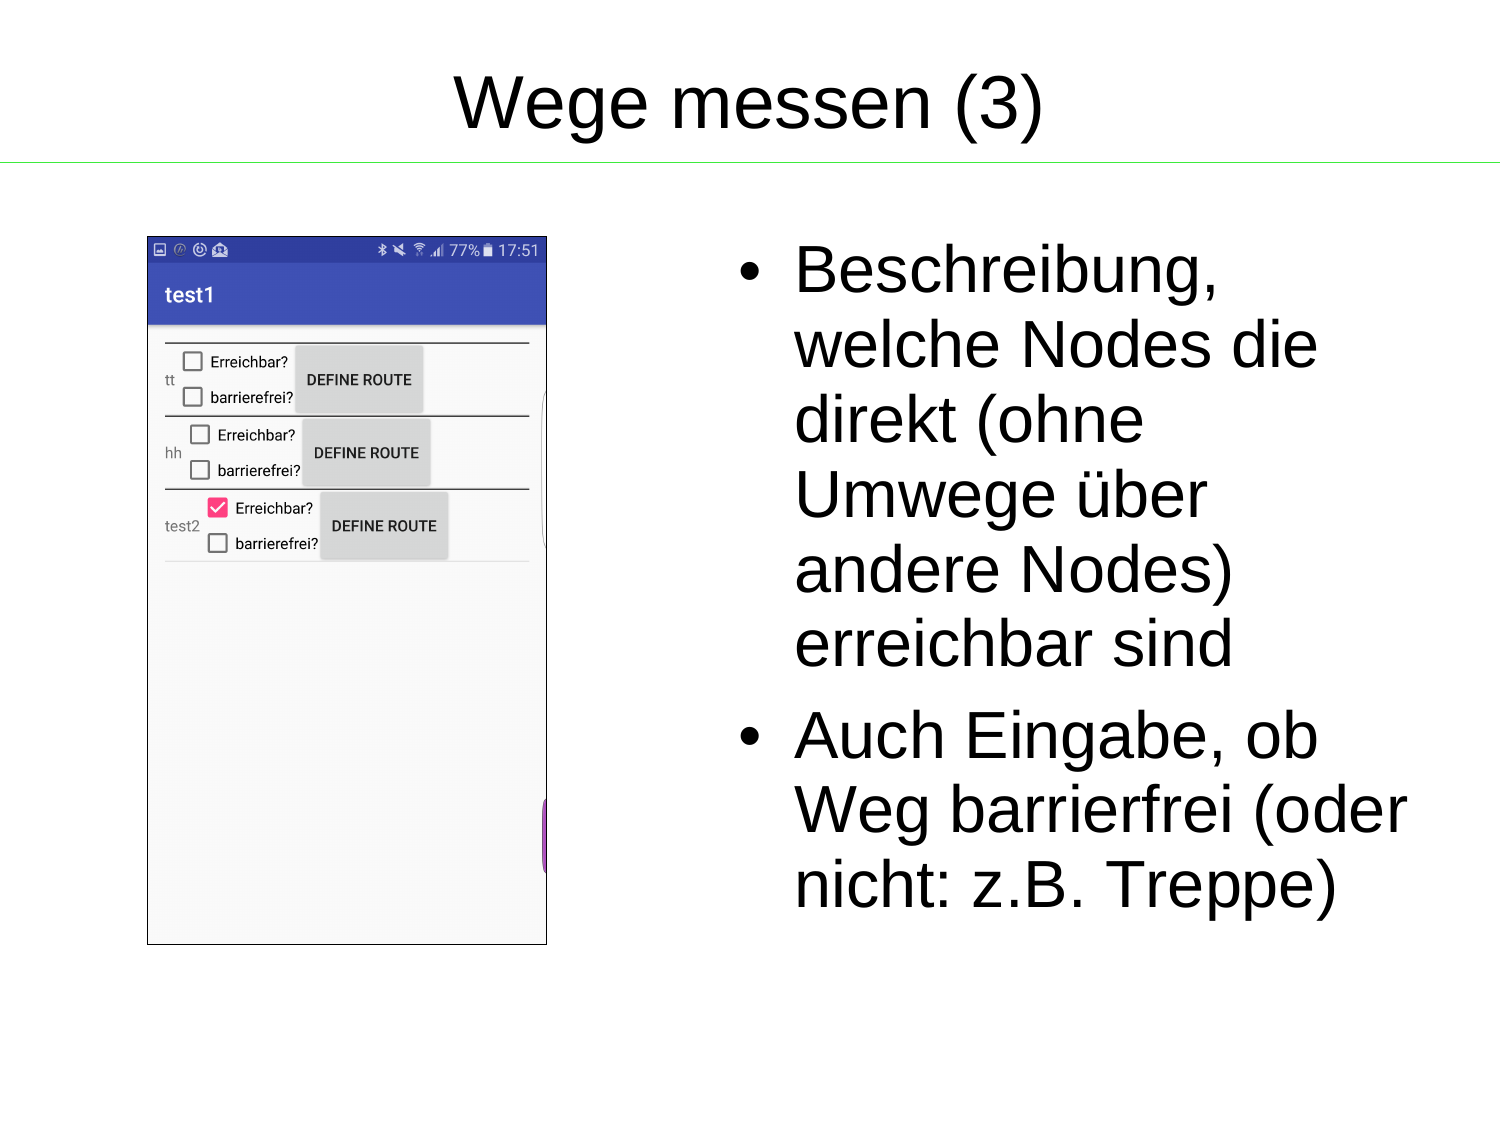

# Wege messen (3)
Beschreibung, welche Nodes die direkt (ohne Umwege über andere Nodes) erreichbar sind
Auch Eingabe, ob Weg barrierfrei (oder nicht: z.B. Treppe)